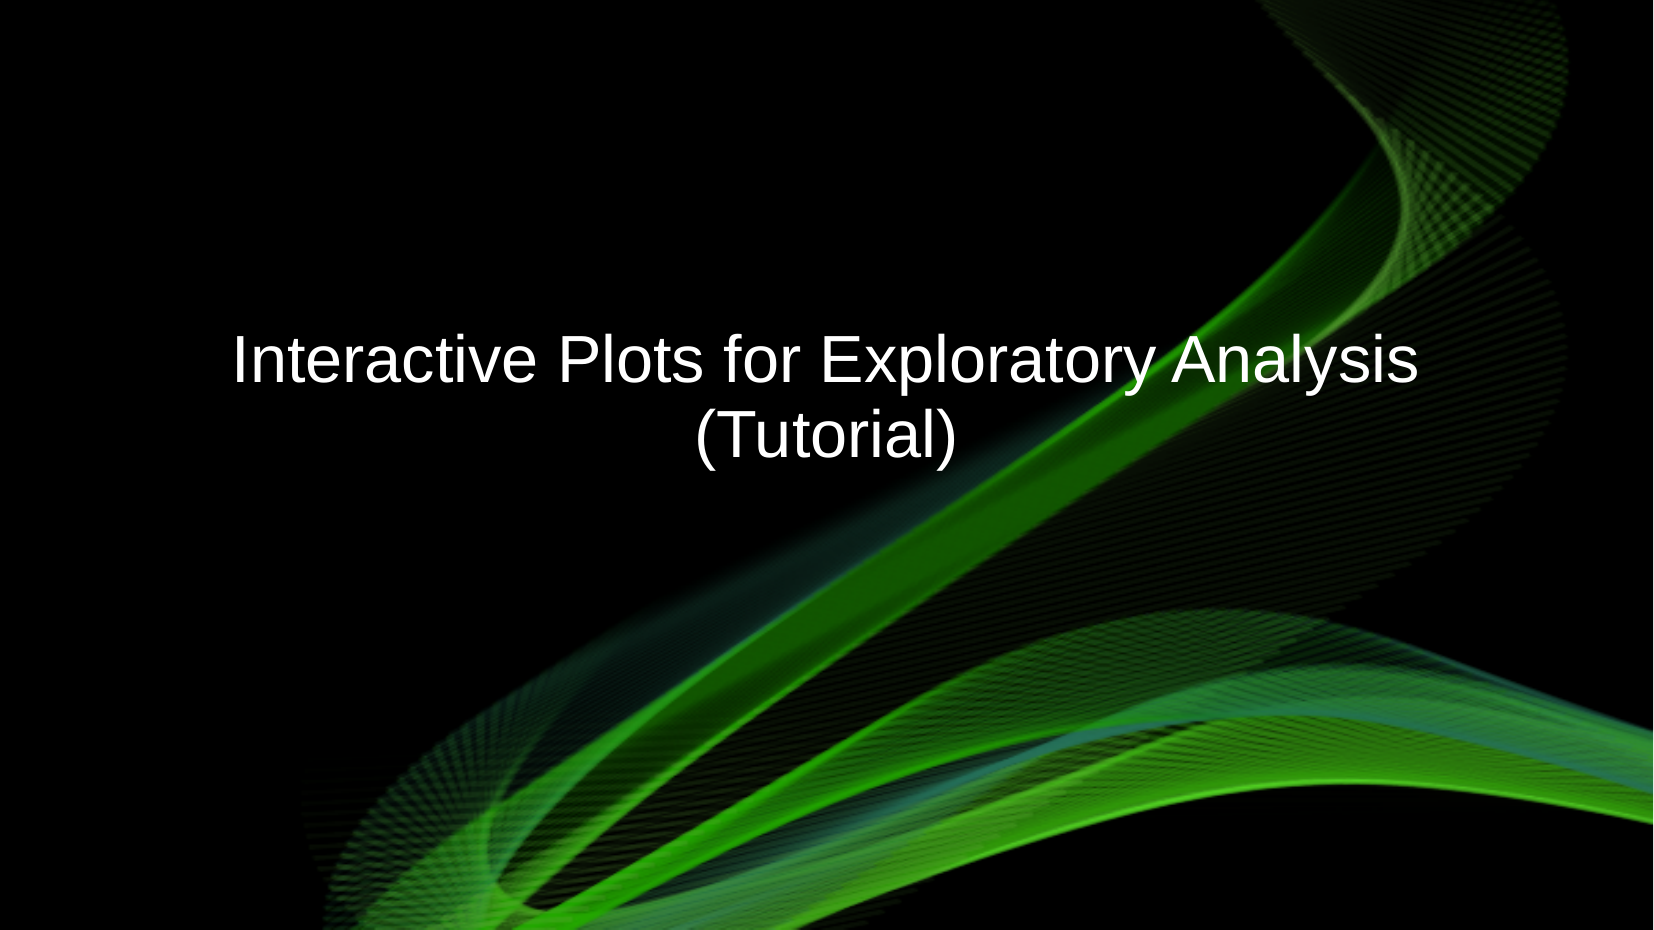

# Interactive Plots for Exploratory Analysis
(Tutorial)